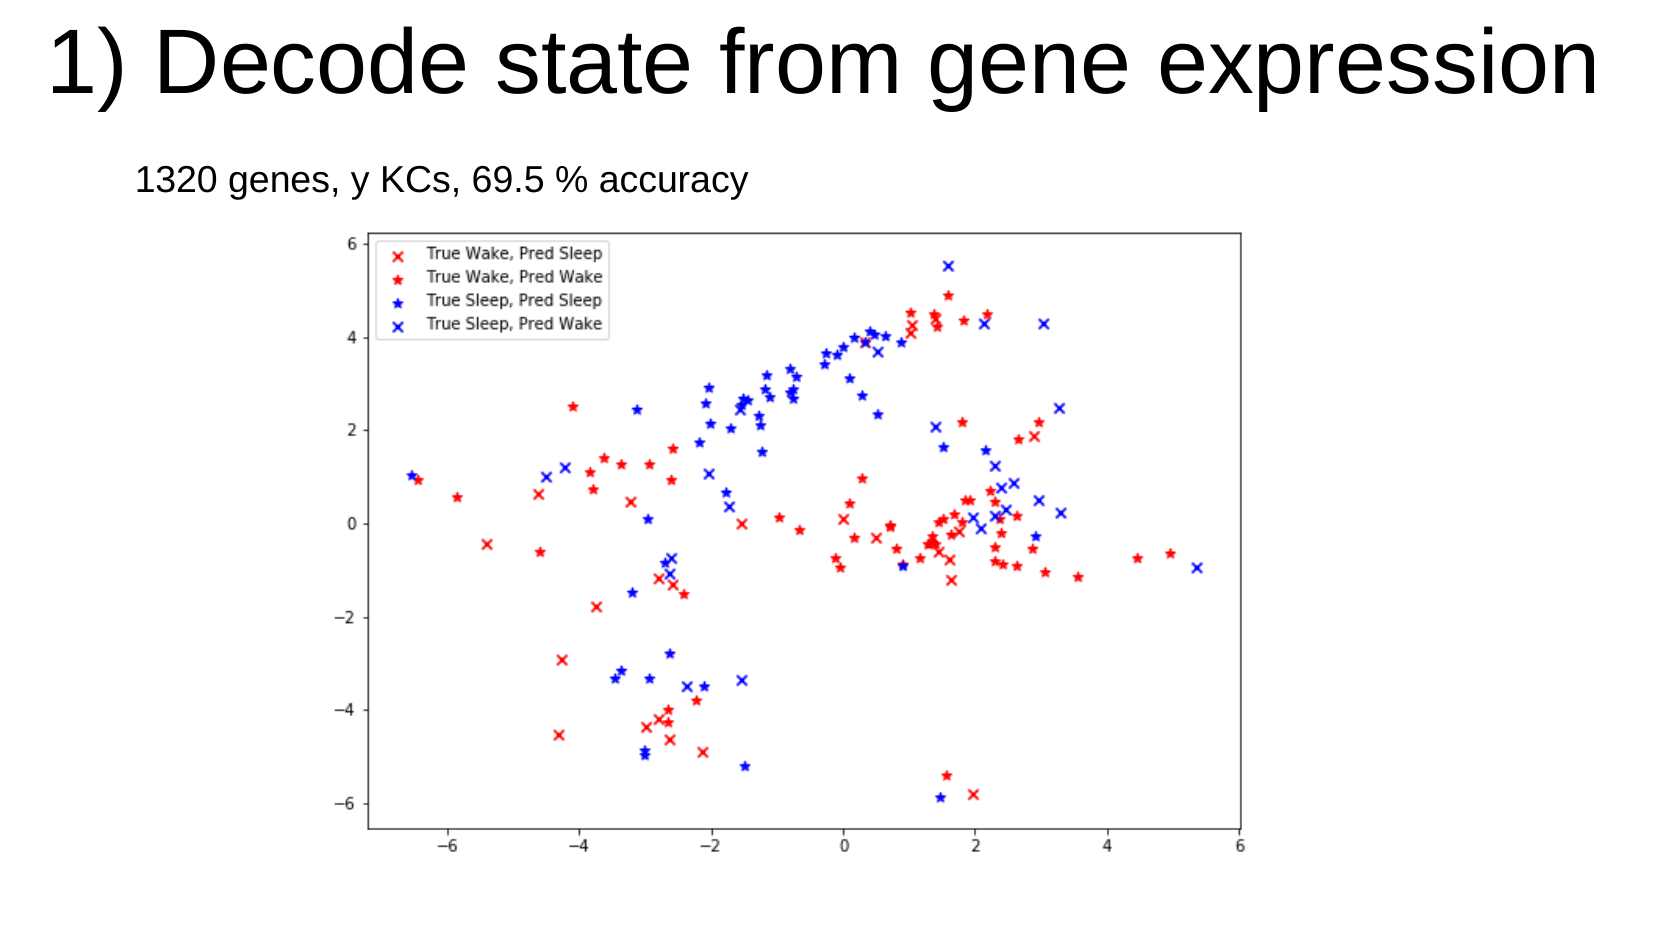

# 1) Decode state from gene expression
1320 genes, y KCs, 69.5 % accuracy